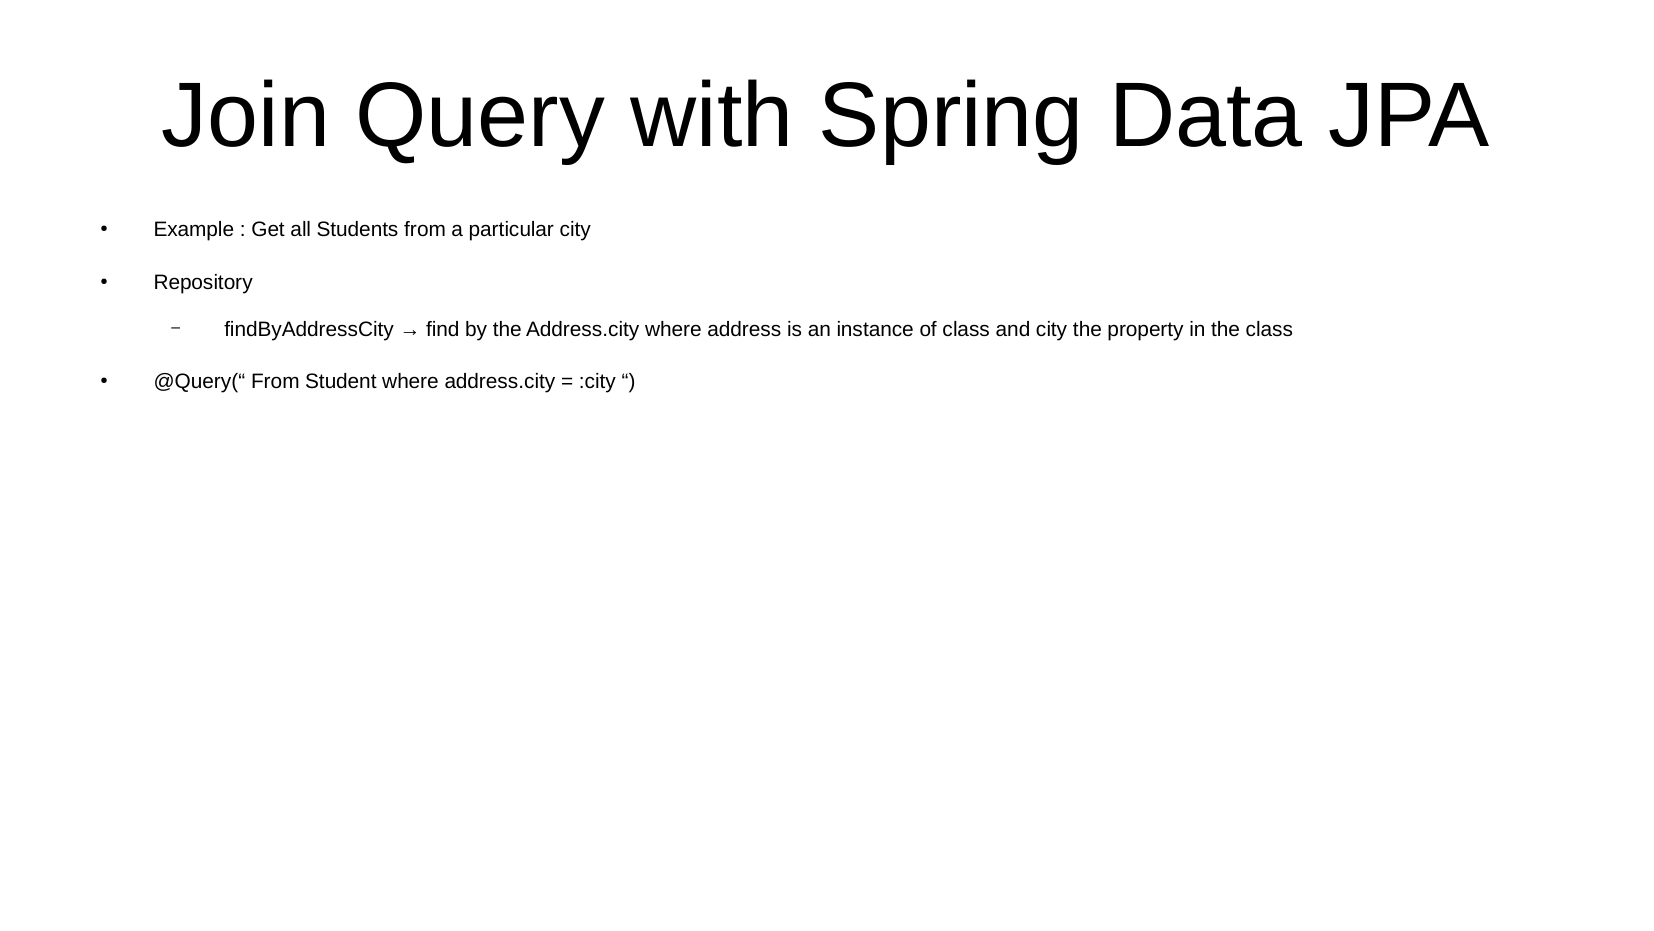

# Join Query with Spring Data JPA
Example : Get all Students from a particular city
Repository
findByAddressCity → find by the Address.city where address is an instance of class and city the property in the class
@Query(“ From Student where address.city = :city “)